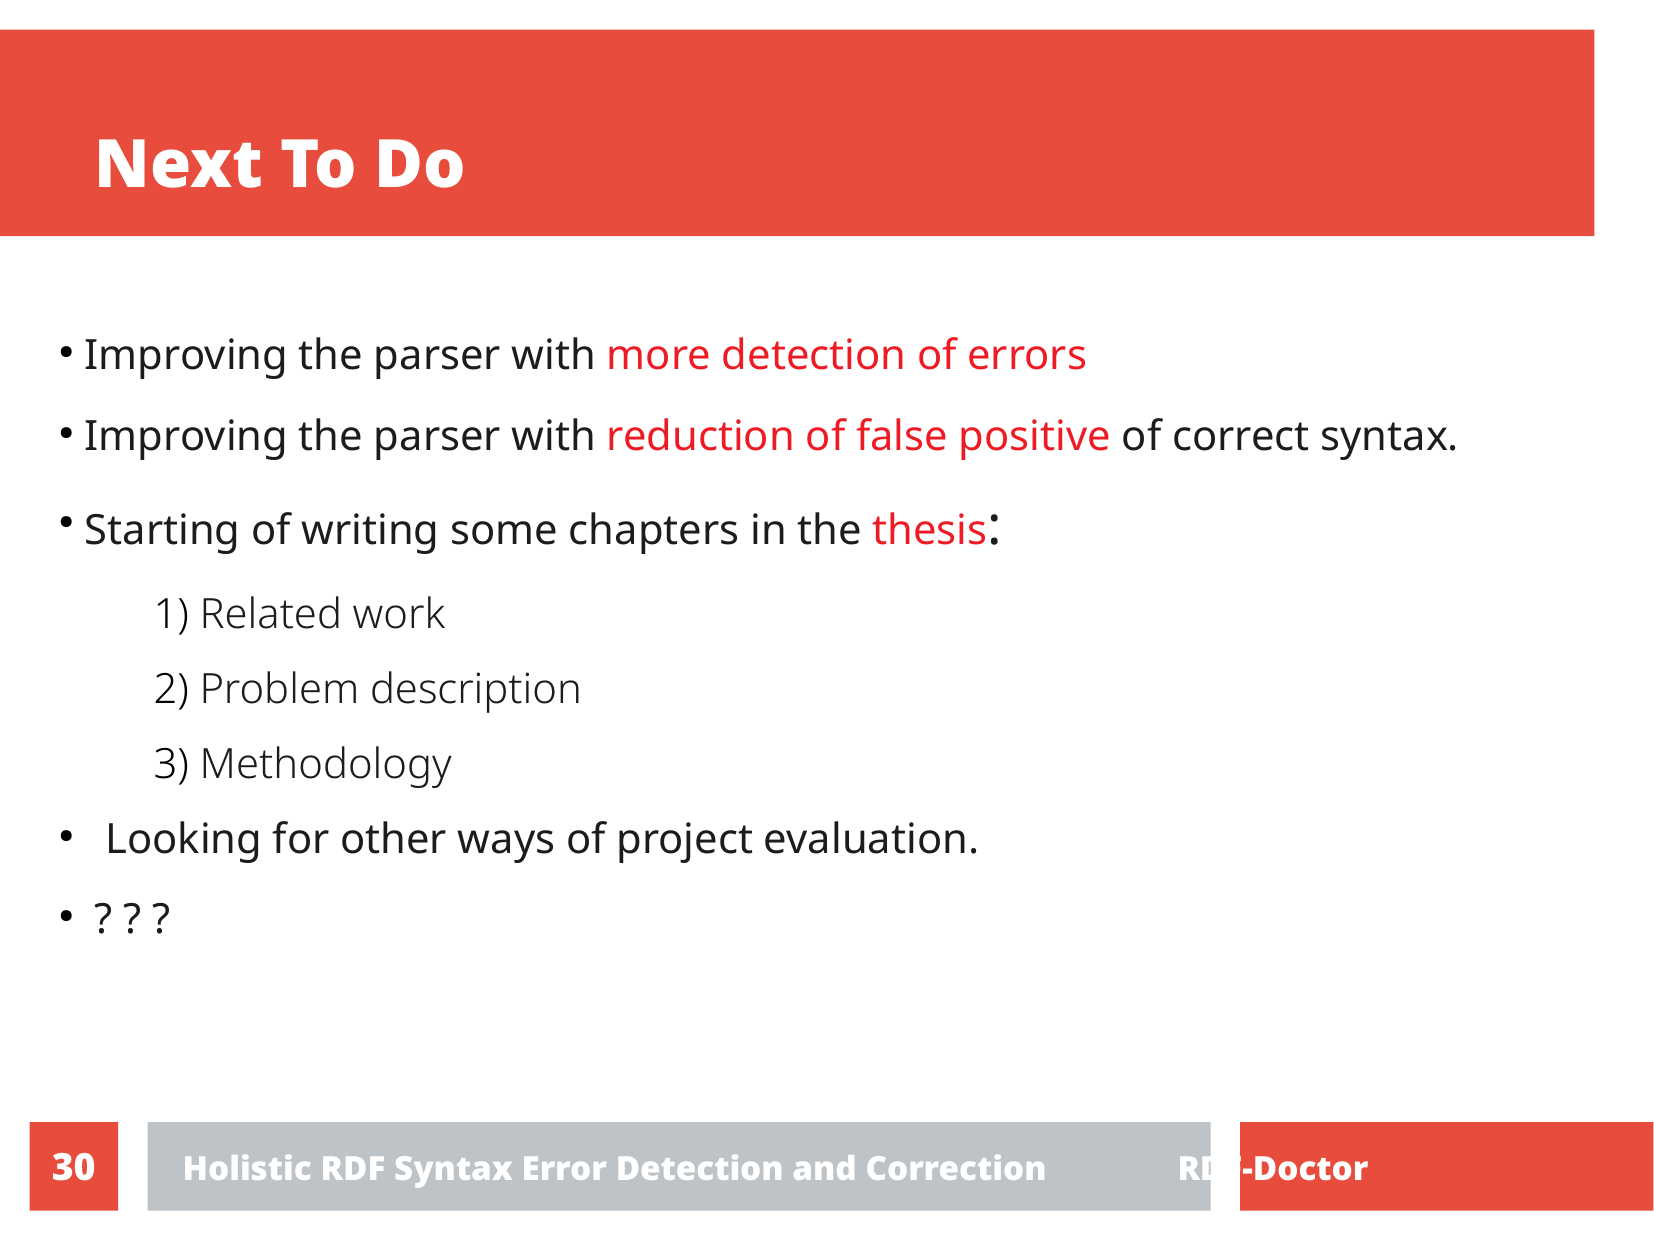

# Next To Do
 Improving the parser with more detection of errors
 Improving the parser with reduction of false positive of correct syntax.
 Starting of writing some chapters in the thesis:
 Related work
 Problem description
 Methodology
 Looking for other ways of project evaluation.
? ? ?
30
Holistic RDF Syntax Error Detection and Correction RDF-Doctor